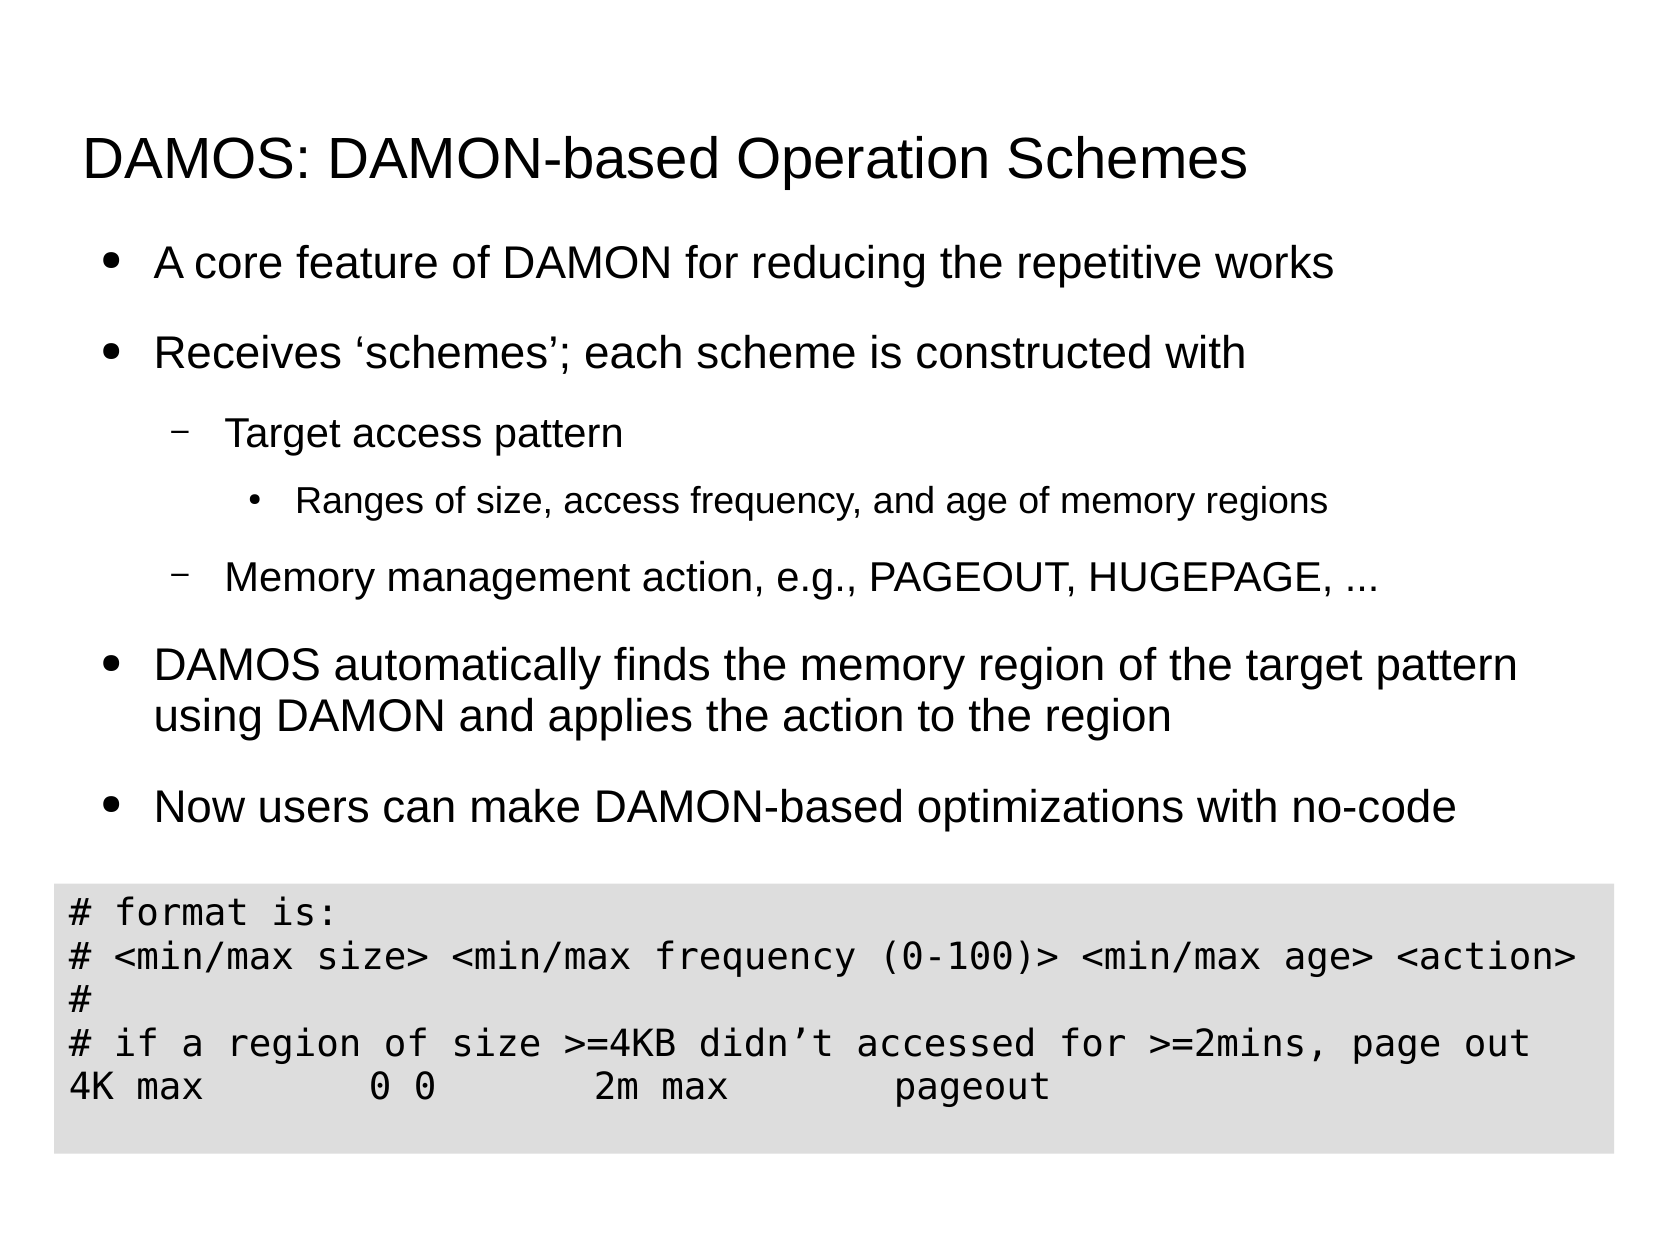

# DAMOS: DAMON-based Operation Schemes
A core feature of DAMON for reducing the repetitive works
Receives ‘schemes’; each scheme is constructed with
Target access pattern
Ranges of size, access frequency, and age of memory regions
Memory management action, e.g., PAGEOUT, HUGEPAGE, ...
DAMOS automatically finds the memory region of the target pattern using DAMON and applies the action to the region
Now users can make DAMON-based optimizations with no-code
# format is:
# <min/max size> <min/max frequency (0-100)> <min/max age> <action>
#
# if a region of size >=4KB didn’t accessed for >=2mins, page out
4K max 	0 0 	2m max			pageout